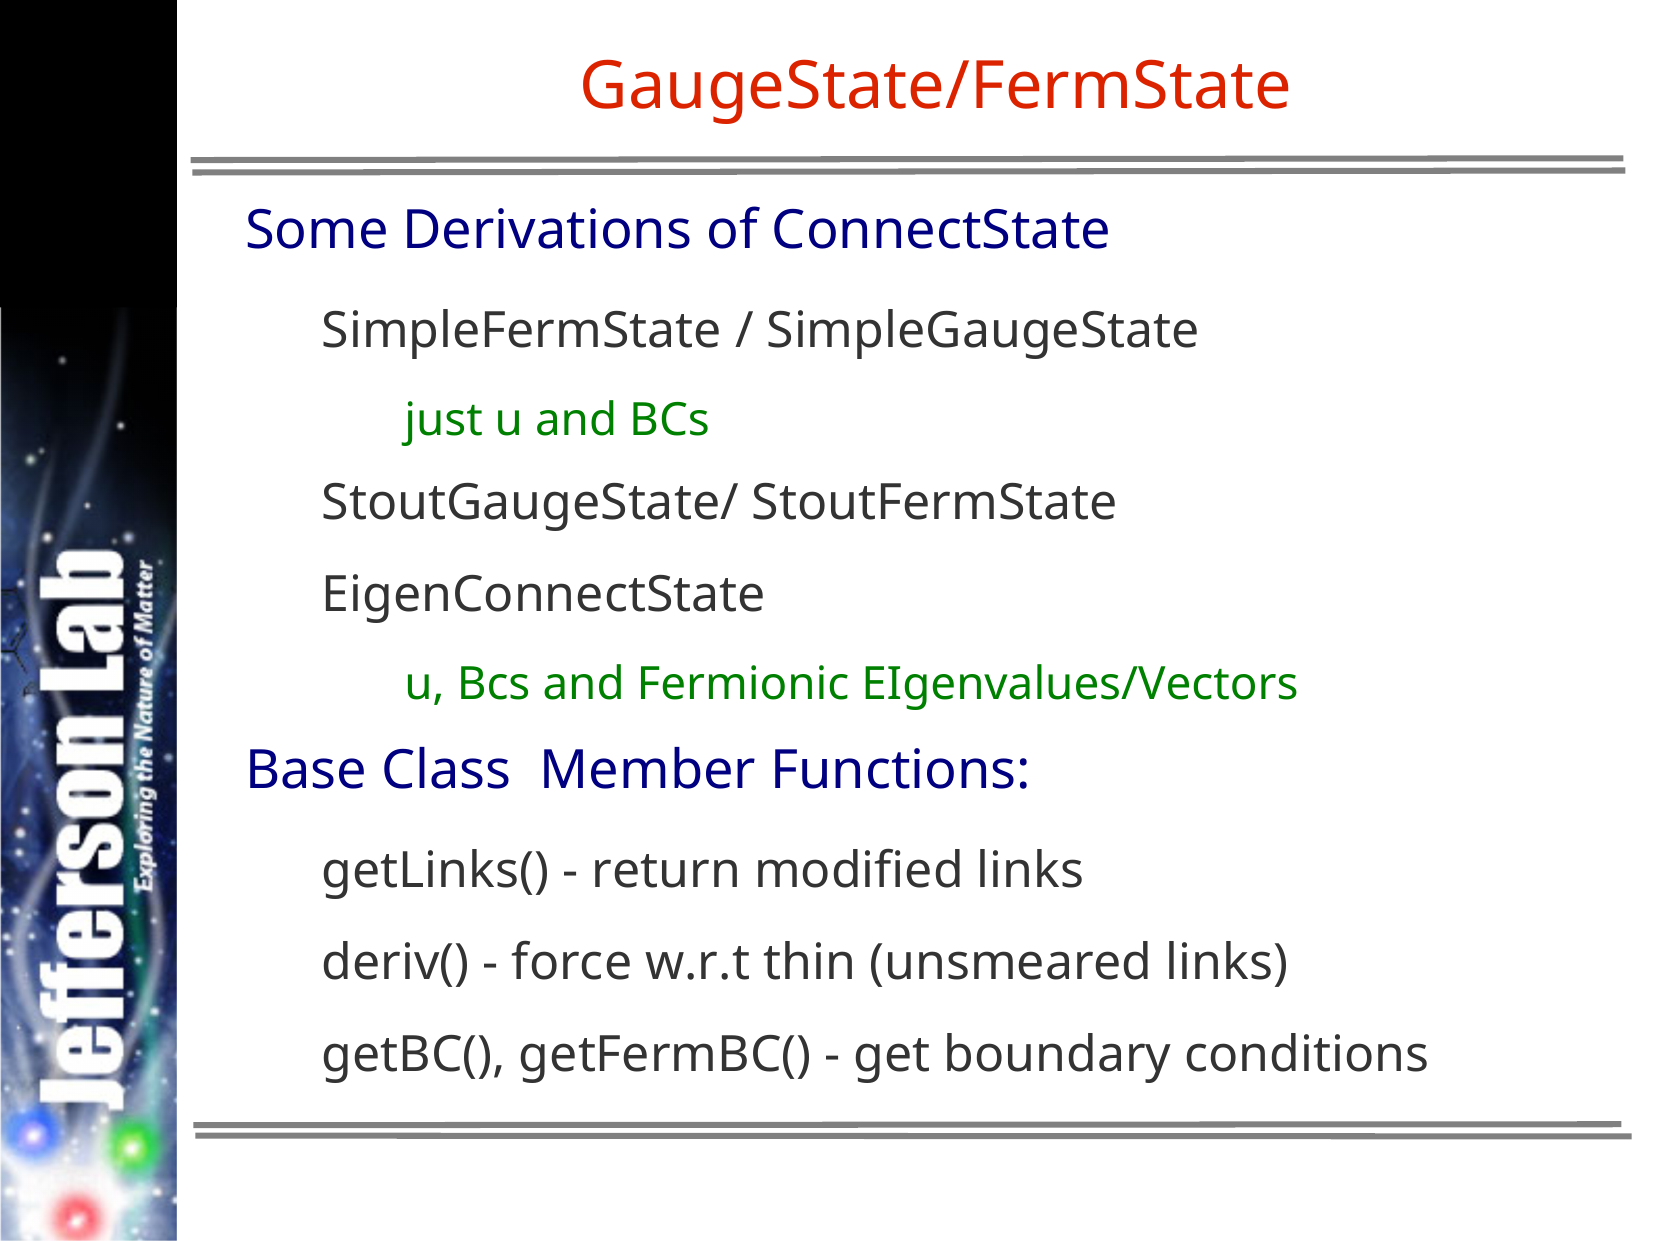

# GaugeState/FermState
Some Derivations of ConnectState
SimpleFermState / SimpleGaugeState
just u and BCs
StoutGaugeState/ StoutFermState
EigenConnectState
u, Bcs and Fermionic EIgenvalues/Vectors
Base Class Member Functions:
getLinks() - return modified links
deriv() - force w.r.t thin (unsmeared links)
getBC(), getFermBC() - get boundary conditions